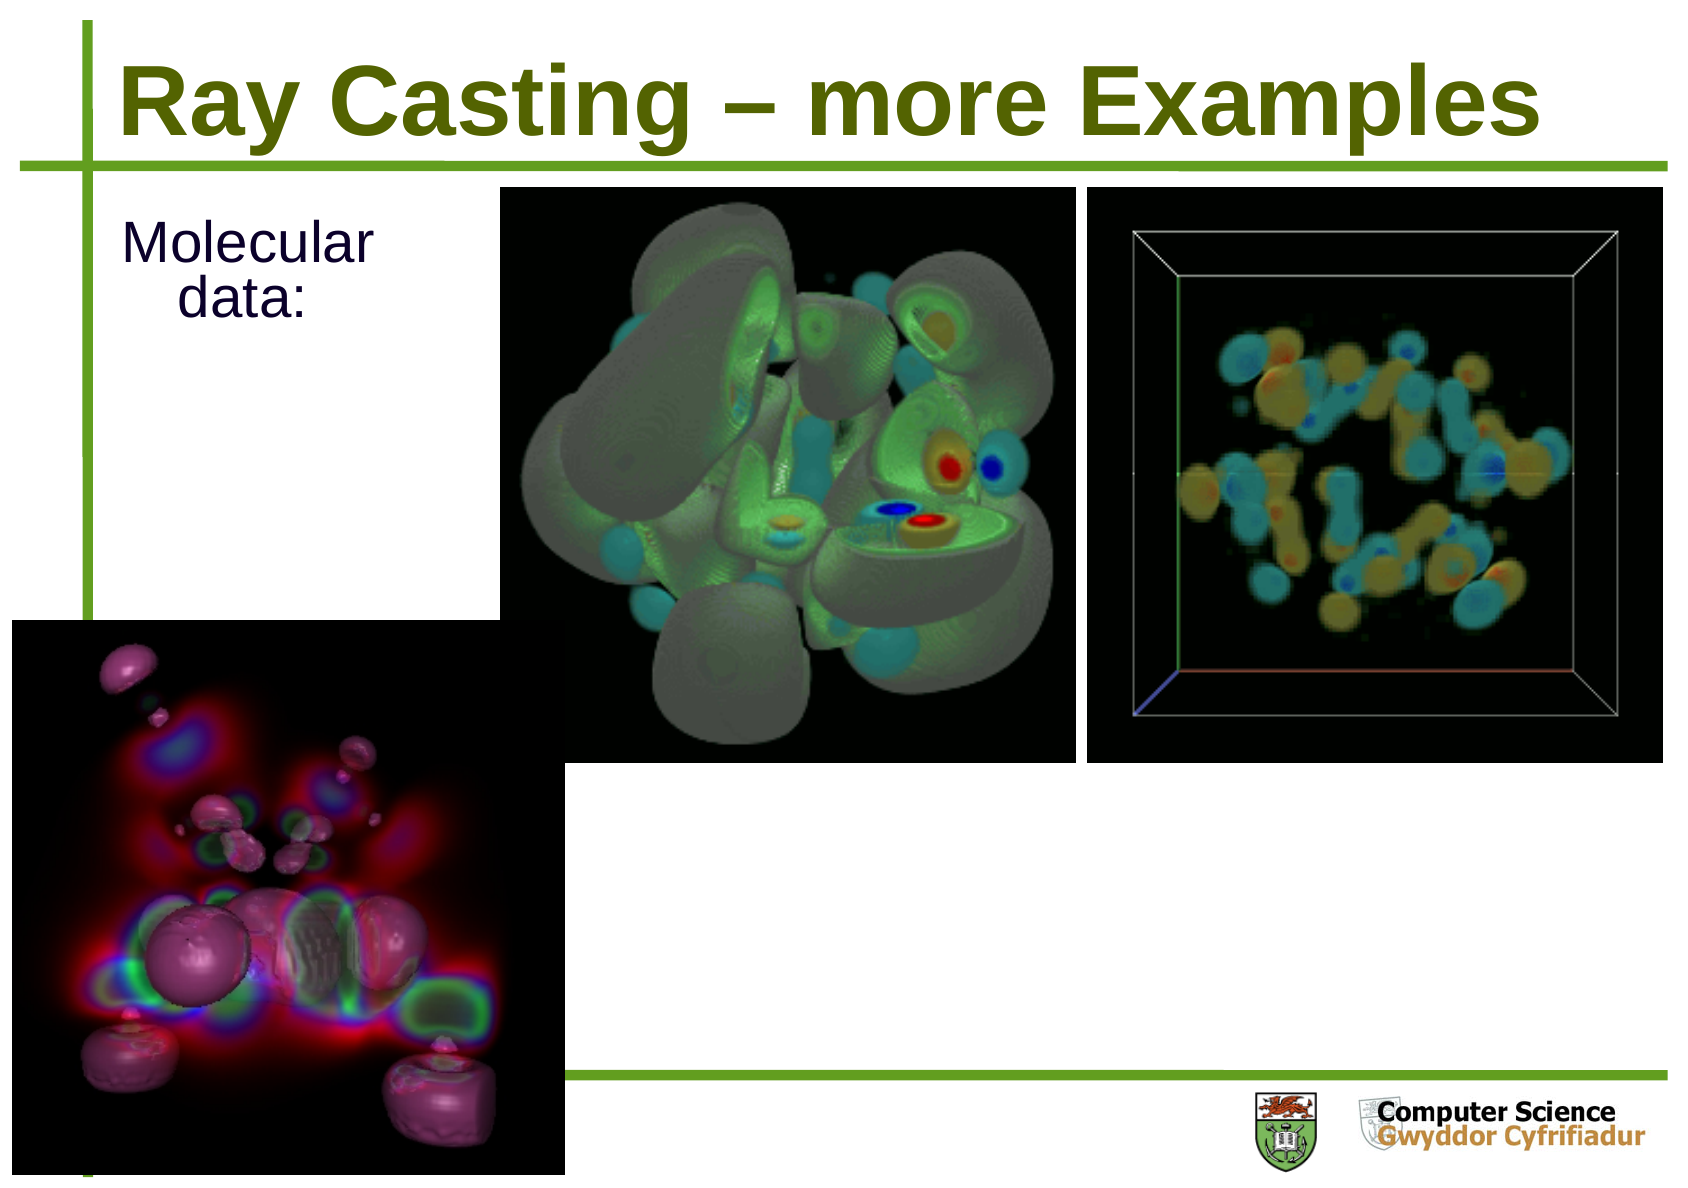

# Ray Casting – more Examples
Molecular
data: